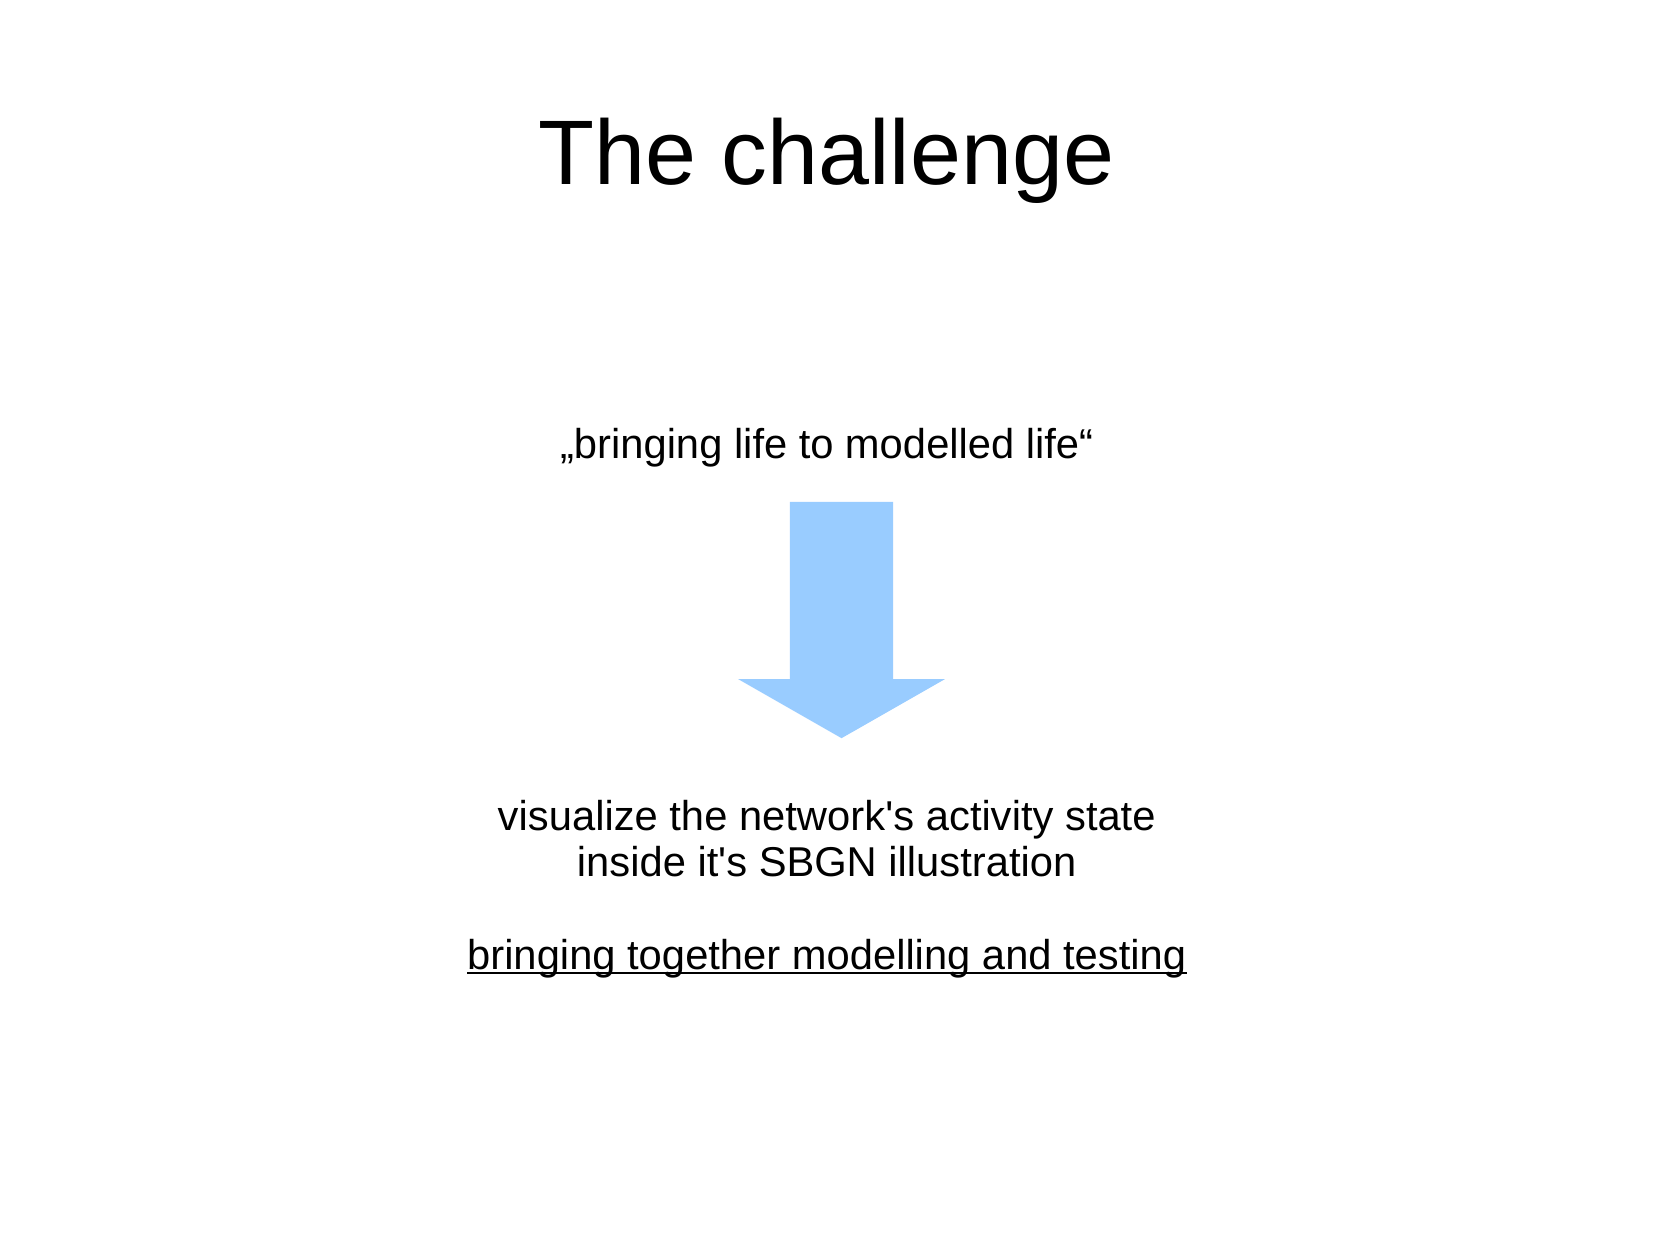

# The challenge
„bringing life to modelled life“
visualize the network's activity state
inside it's SBGN illustration
bringing together modelling and testing